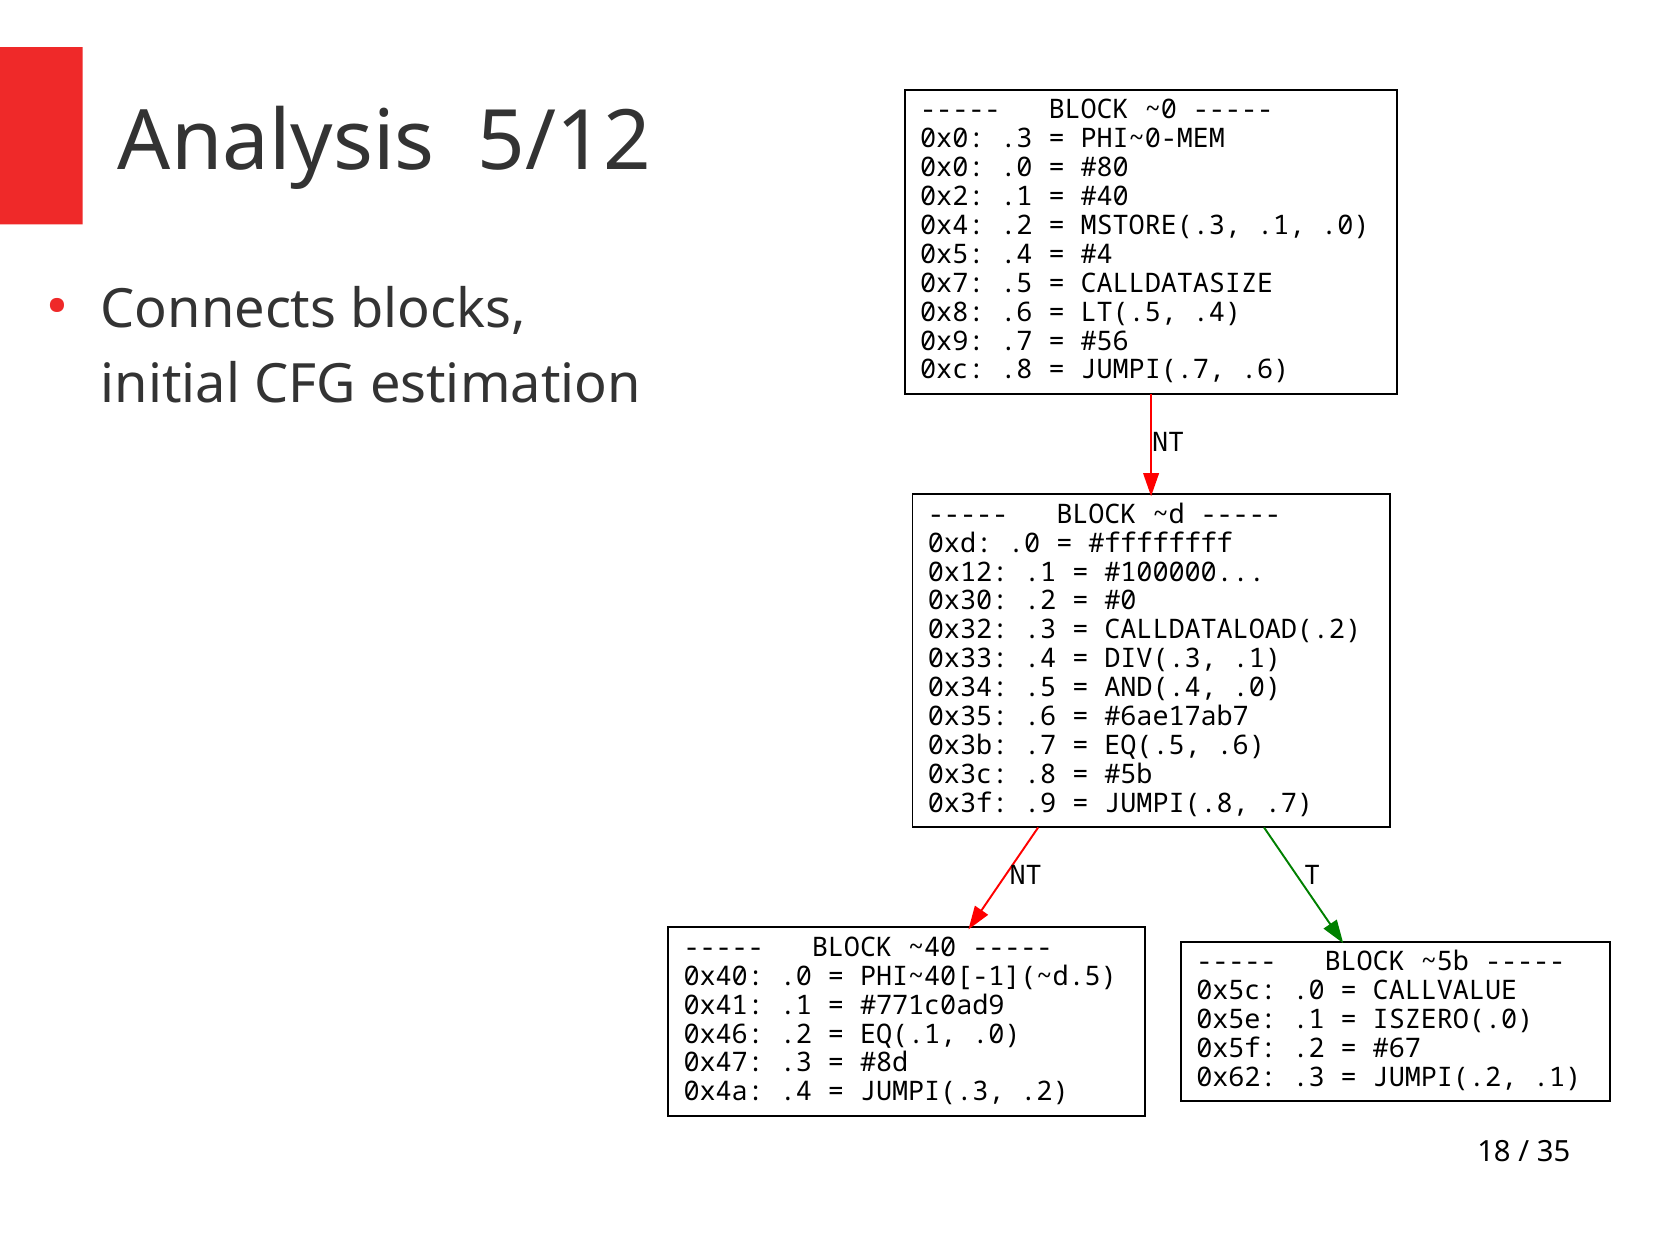

# Analysis 5/12
Connects blocks,
initial CFG estimation
18